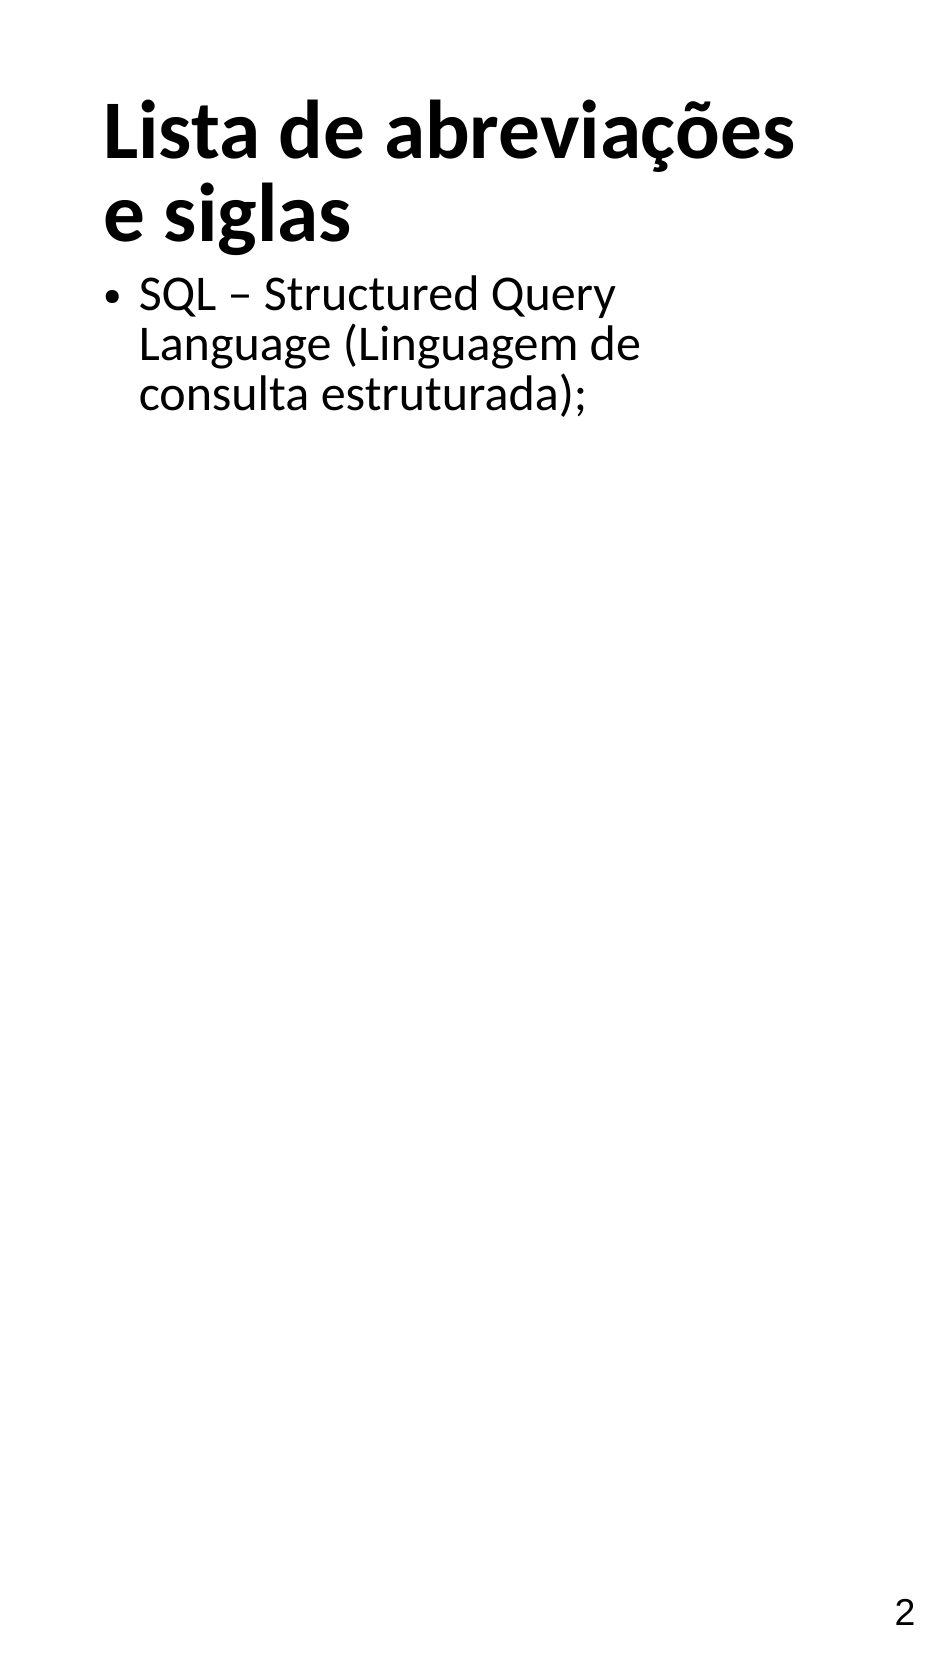

Lista de abreviações e siglas
SQL – Structured Query Language (Linguagem de consulta estruturada);